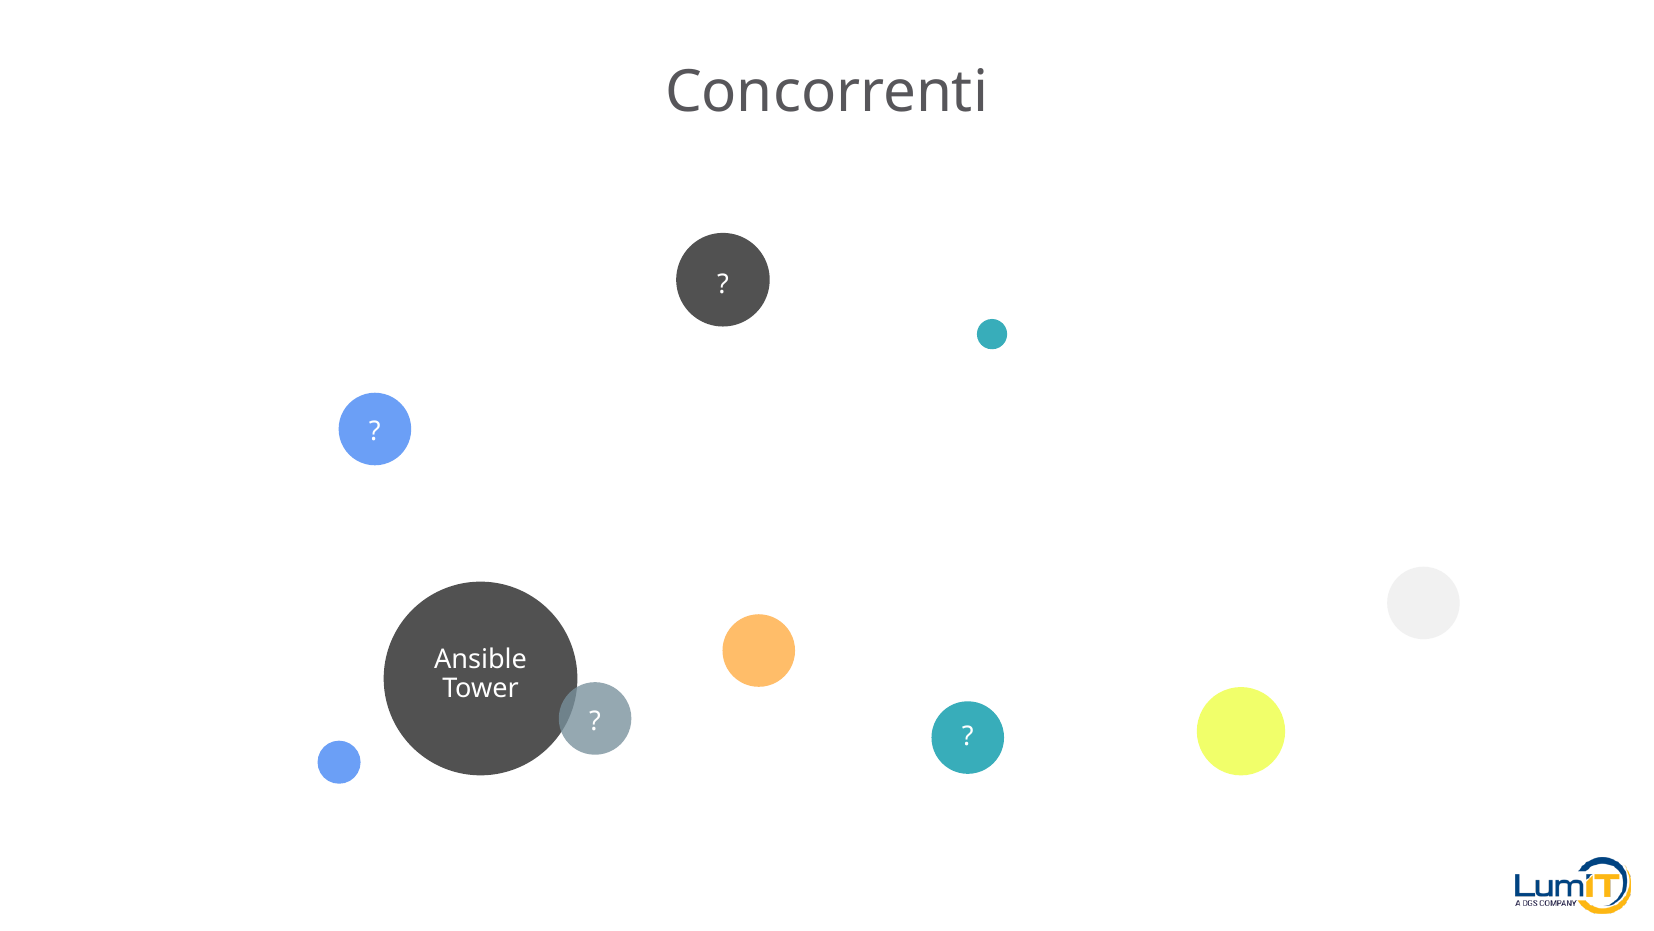

Concorrenti
?
CRIF
?
Fastweb
Insiel
Ansible Tower
?
?